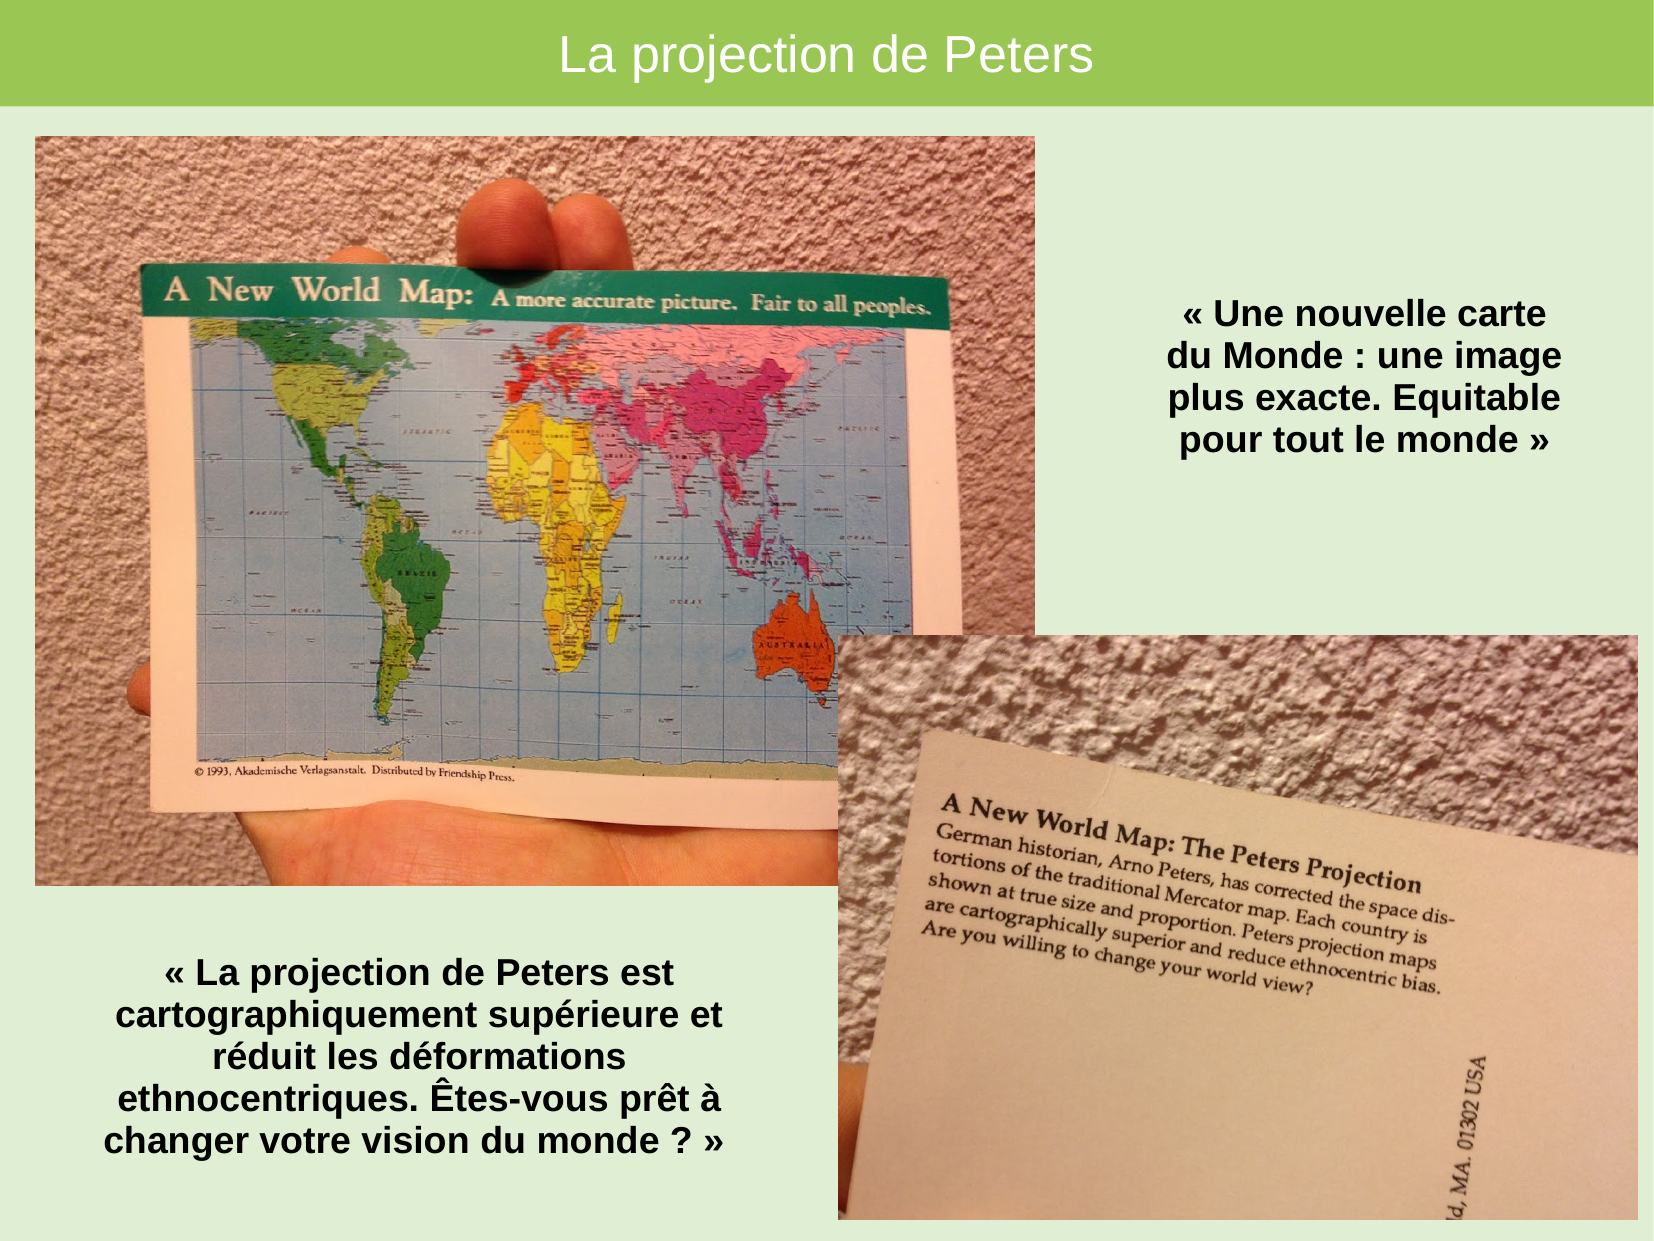

# La projection de Peters
« Une nouvelle carte du Monde : une image plus exacte. Equitable pour tout le monde »
« La projection de Peters est cartographiquement supérieure et réduit les déformations ethnocentriques. Êtes-vous prêt à changer votre vision du monde ? »